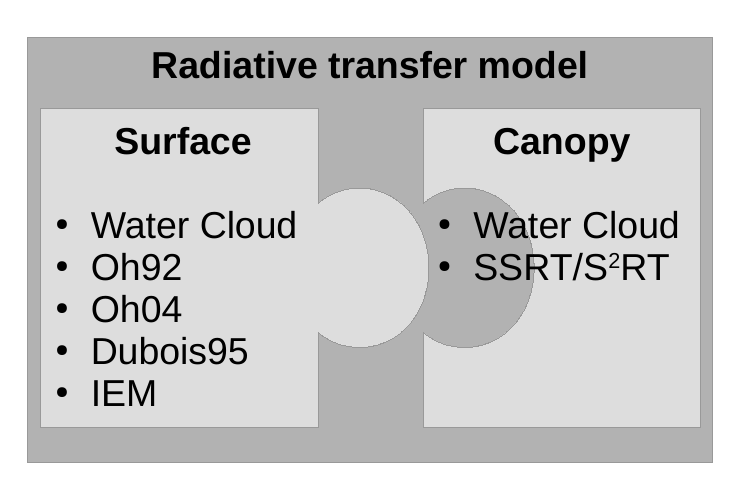

Radiative transfer model
Surface
Water Cloud
Oh92
Oh04
Dubois95
IEM
Canopy
Water Cloud
SSRT/S2RT
Canopy
Water Cloud
SSRT